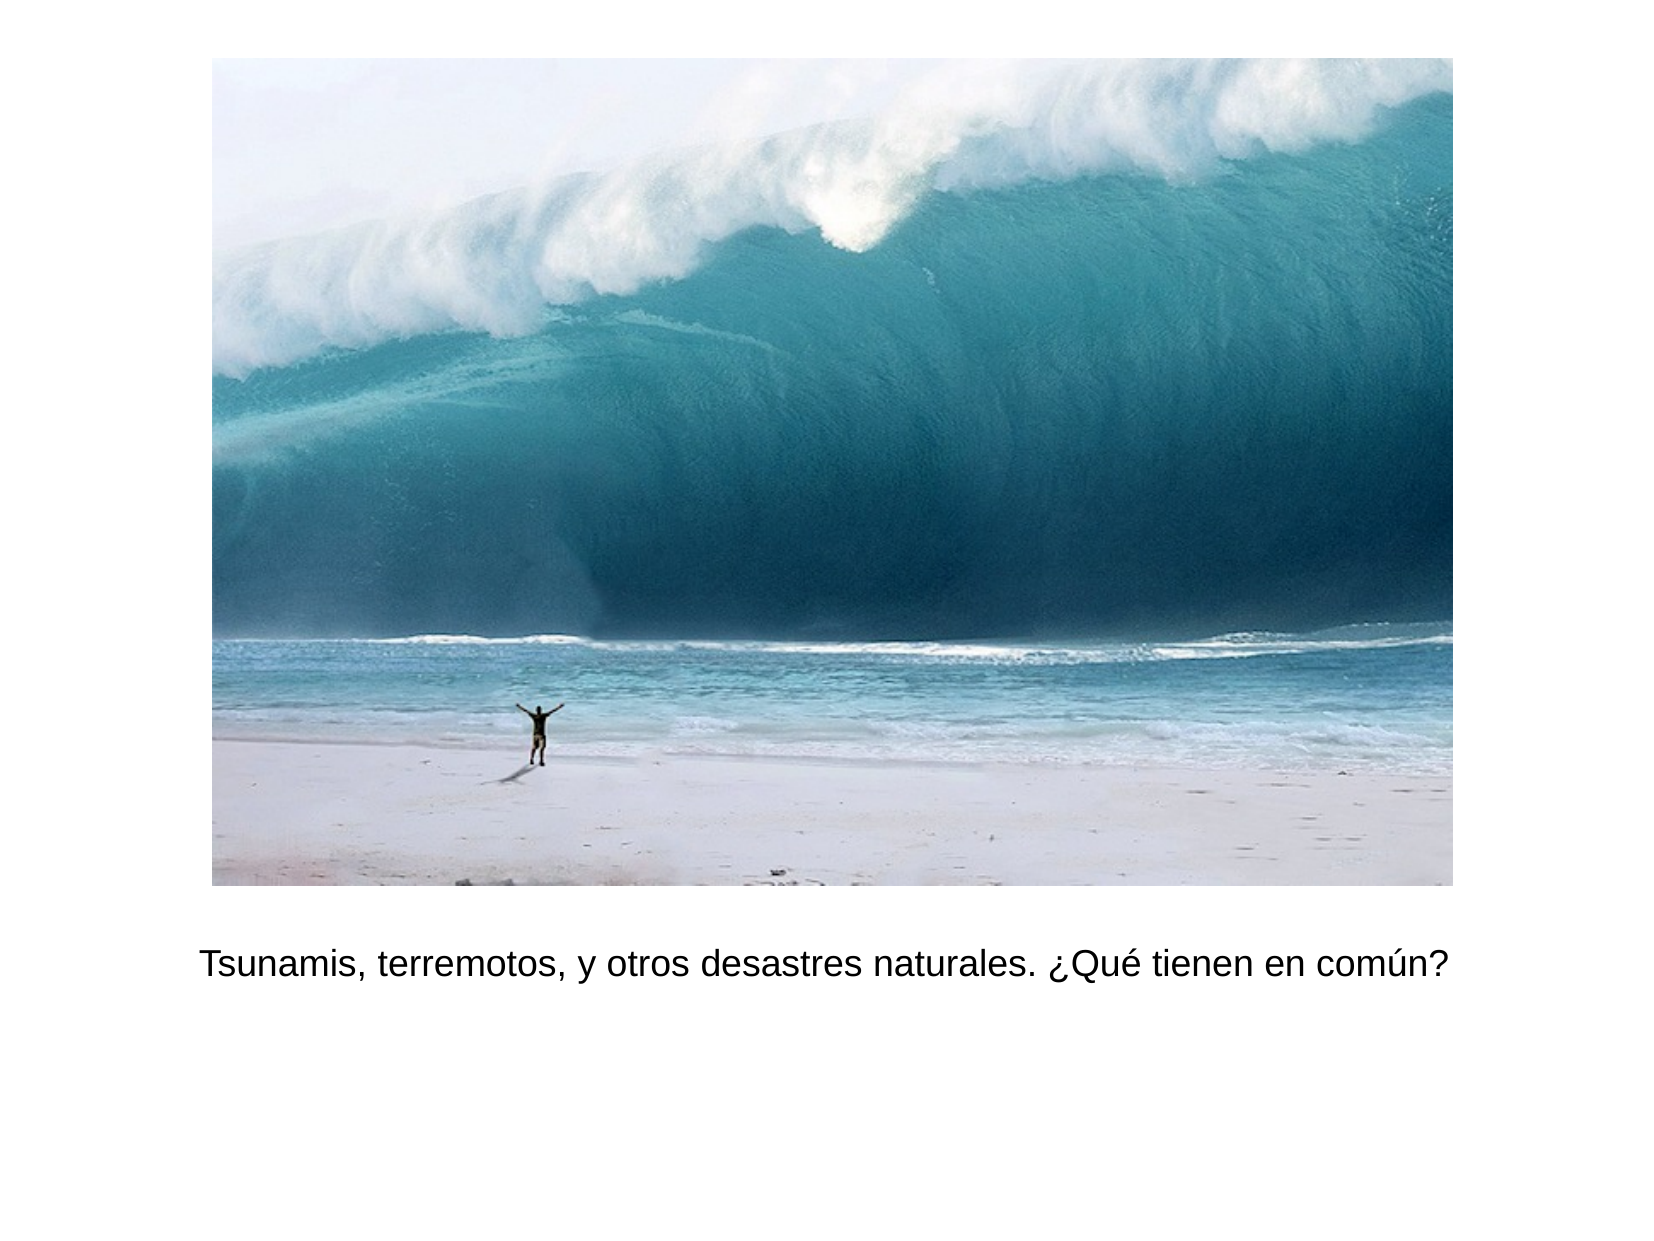

Tsunamis, terremotos, y otros desastres naturales. ¿Qué tienen en común?